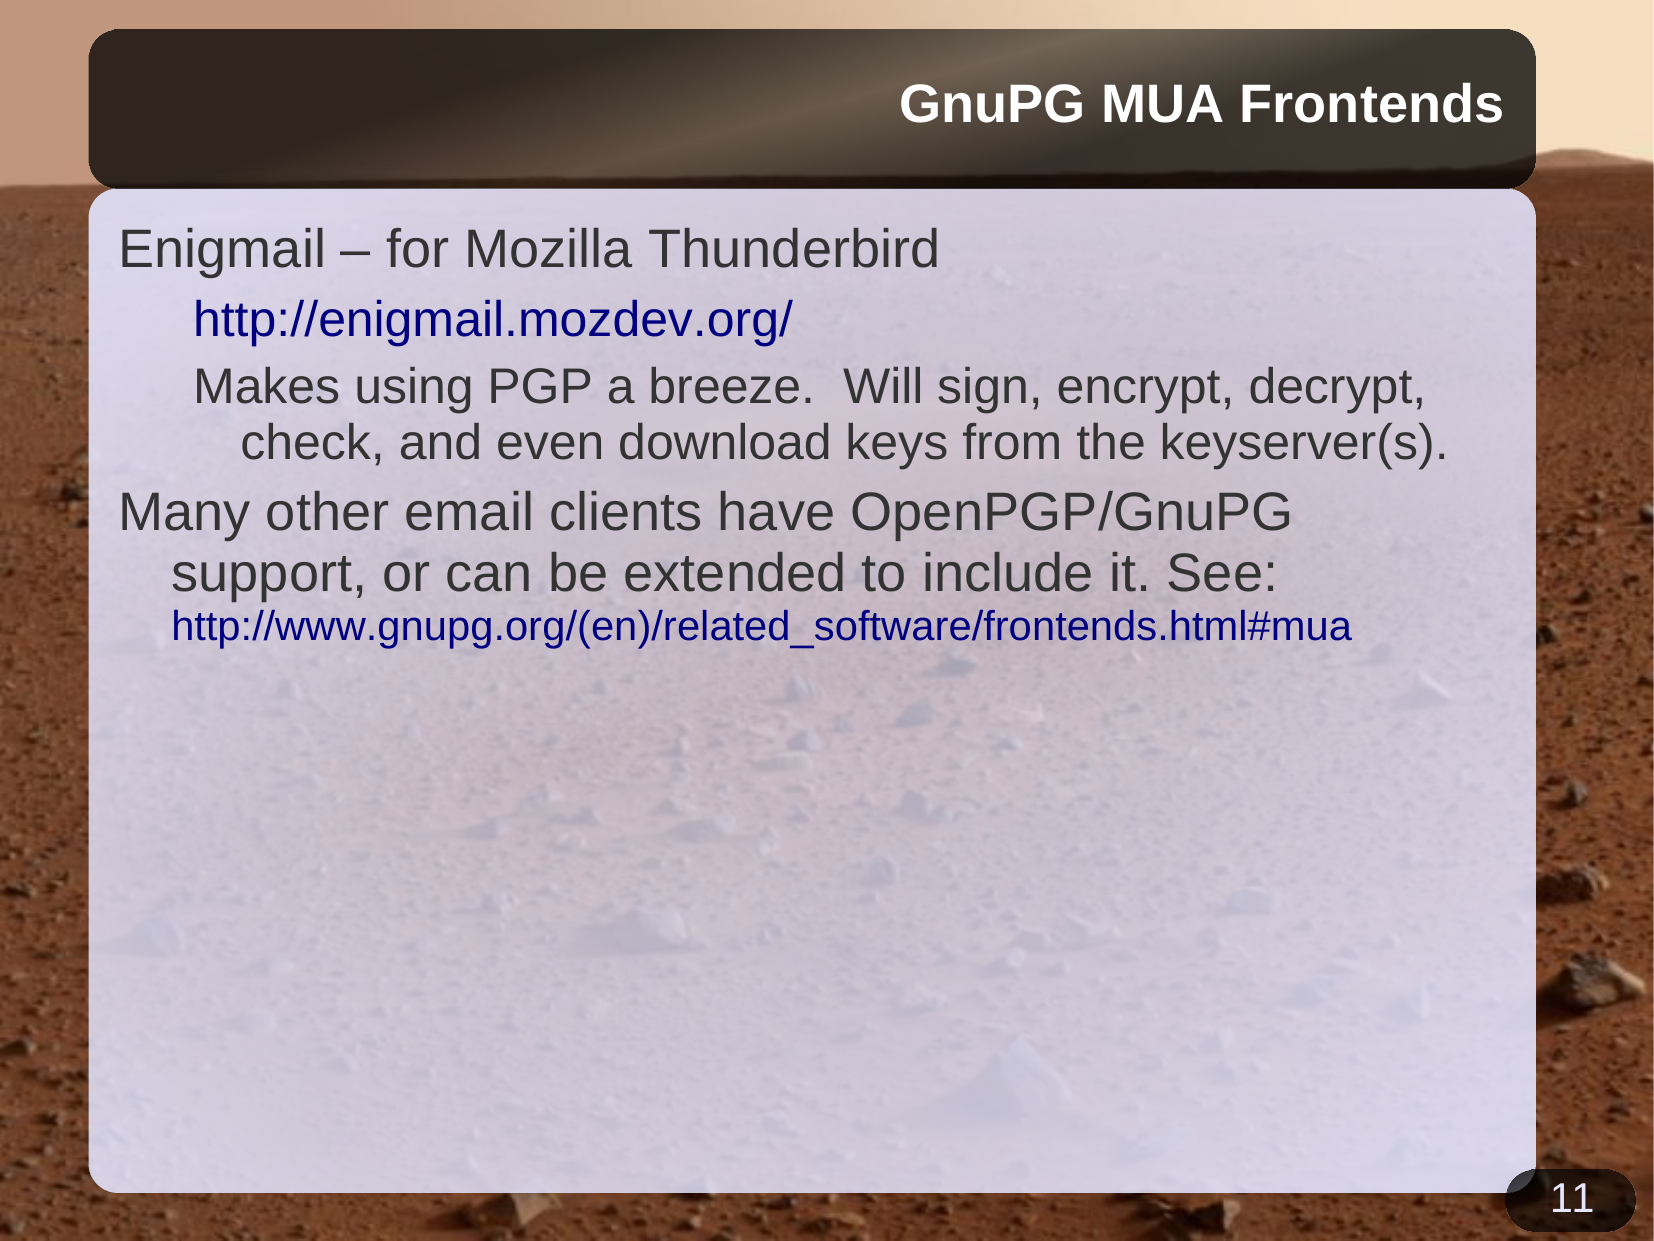

# GnuPG MUA Frontends
Enigmail – for Mozilla Thunderbird
http://enigmail.mozdev.org/
Makes using PGP a breeze. Will sign, encrypt, decrypt, check, and even download keys from the keyserver(s).
Many other email clients have OpenPGP/GnuPG support, or can be extended to include it. See:http://www.gnupg.org/(en)/related_software/frontends.html#mua